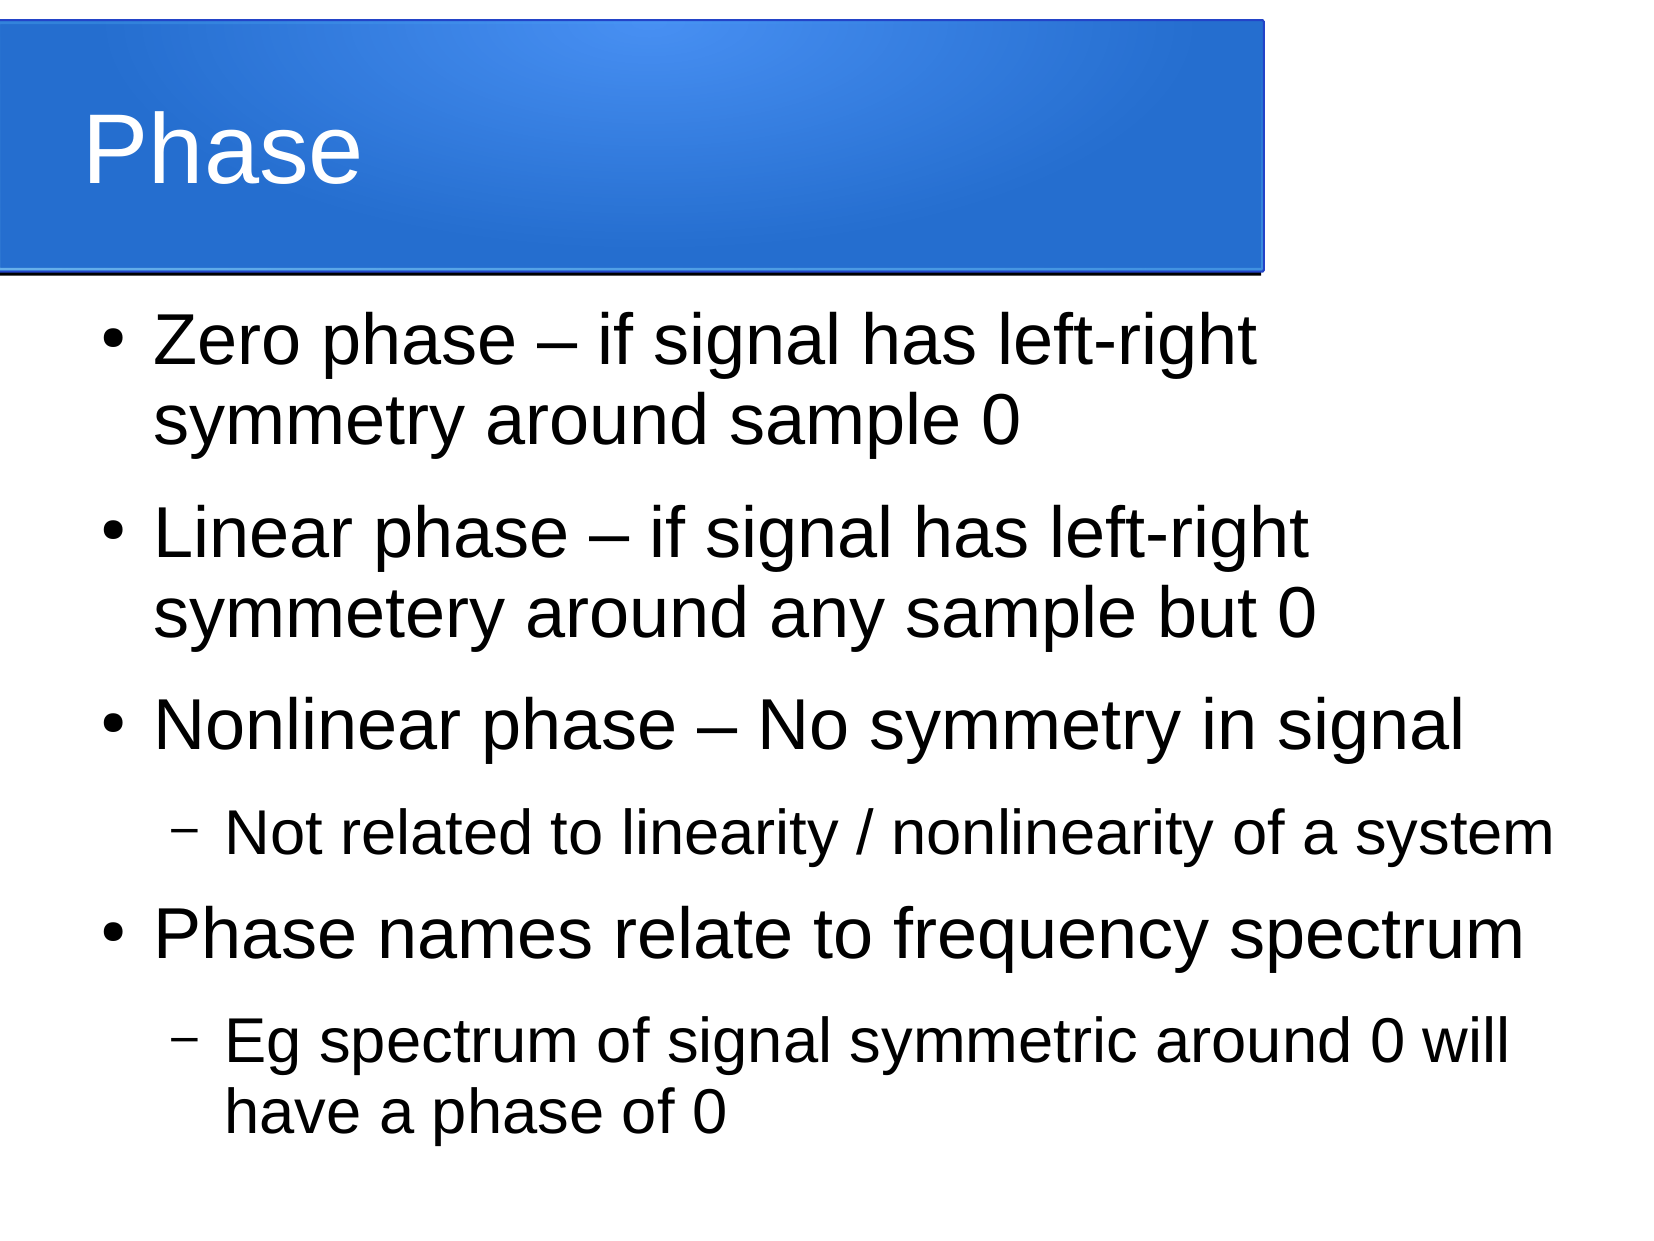

# Phase
Zero phase – if signal has left-right symmetry around sample 0
Linear phase – if signal has left-right symmetery around any sample but 0
Nonlinear phase – No symmetry in signal
Not related to linearity / nonlinearity of a system
Phase names relate to frequency spectrum
Eg spectrum of signal symmetric around 0 will have a phase of 0